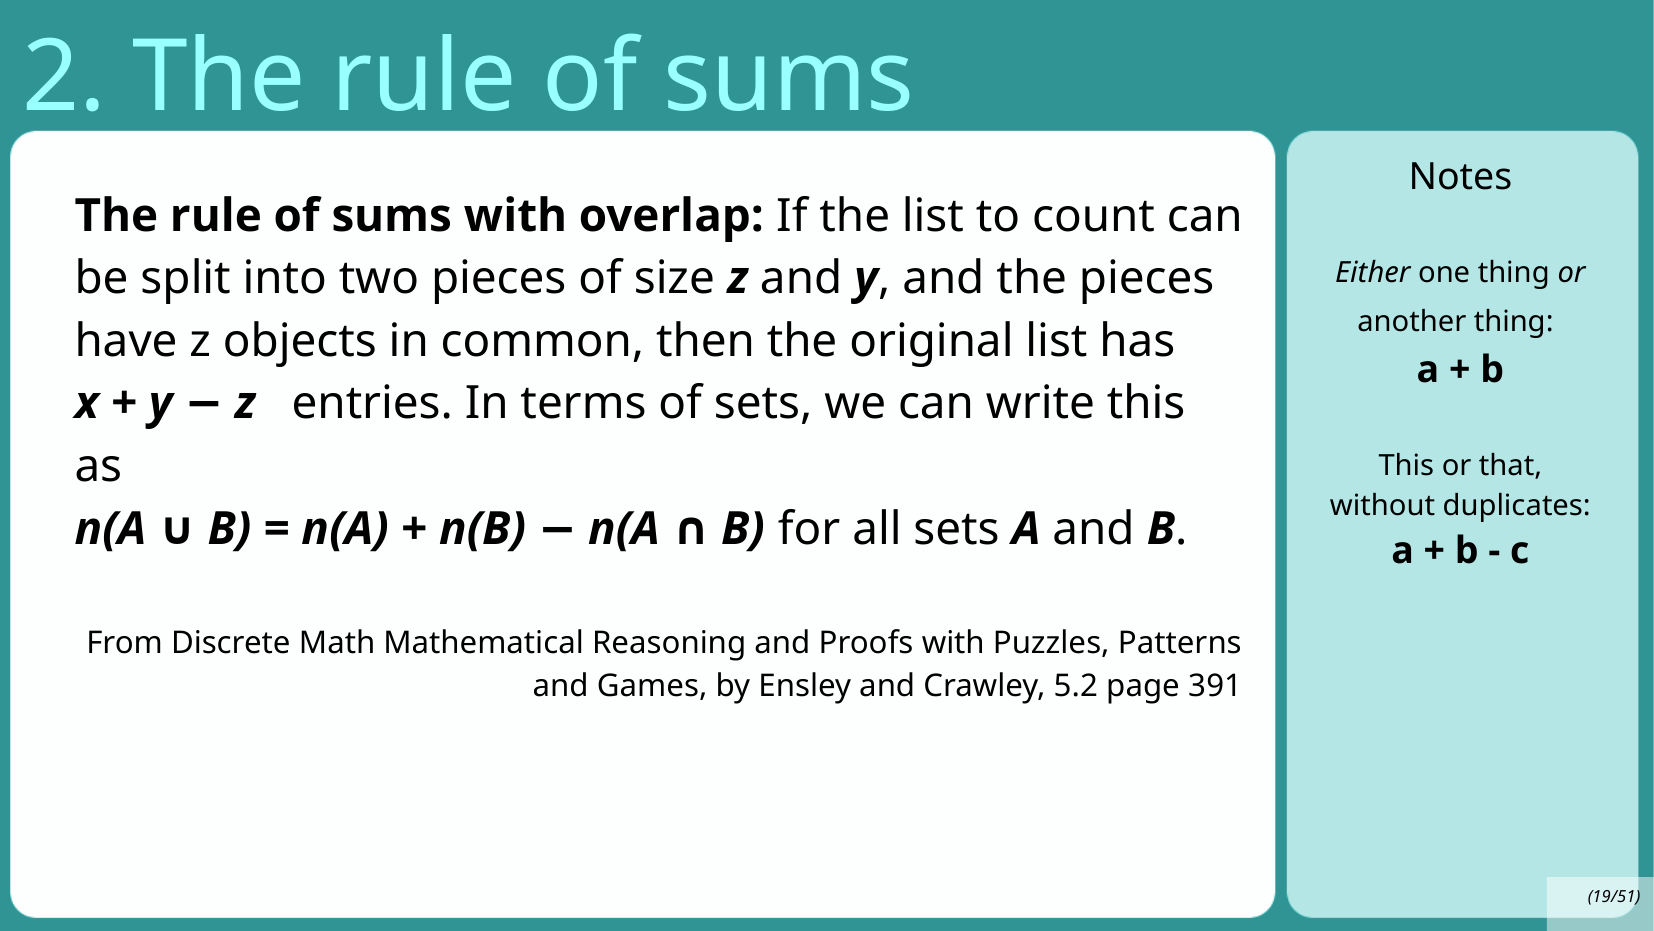

# 2. The rule of sums
Notes
Either one thing or another thing:
a + b
This or that,
without duplicates:
a + b - c
The rule of sums with overlap: If the list to count can be split into two pieces of size z and y, and the pieces have z objects in common, then the original list has
x + y − z entries. In terms of sets, we can write this as
n(A ∪ B) = n(A) + n(B) − n(A ∩ B) for all sets A and B.
From Discrete Math Mathematical Reasoning and Proofs with Puzzles, Patterns
and Games, by Ensley and Crawley, 5.2 page 391